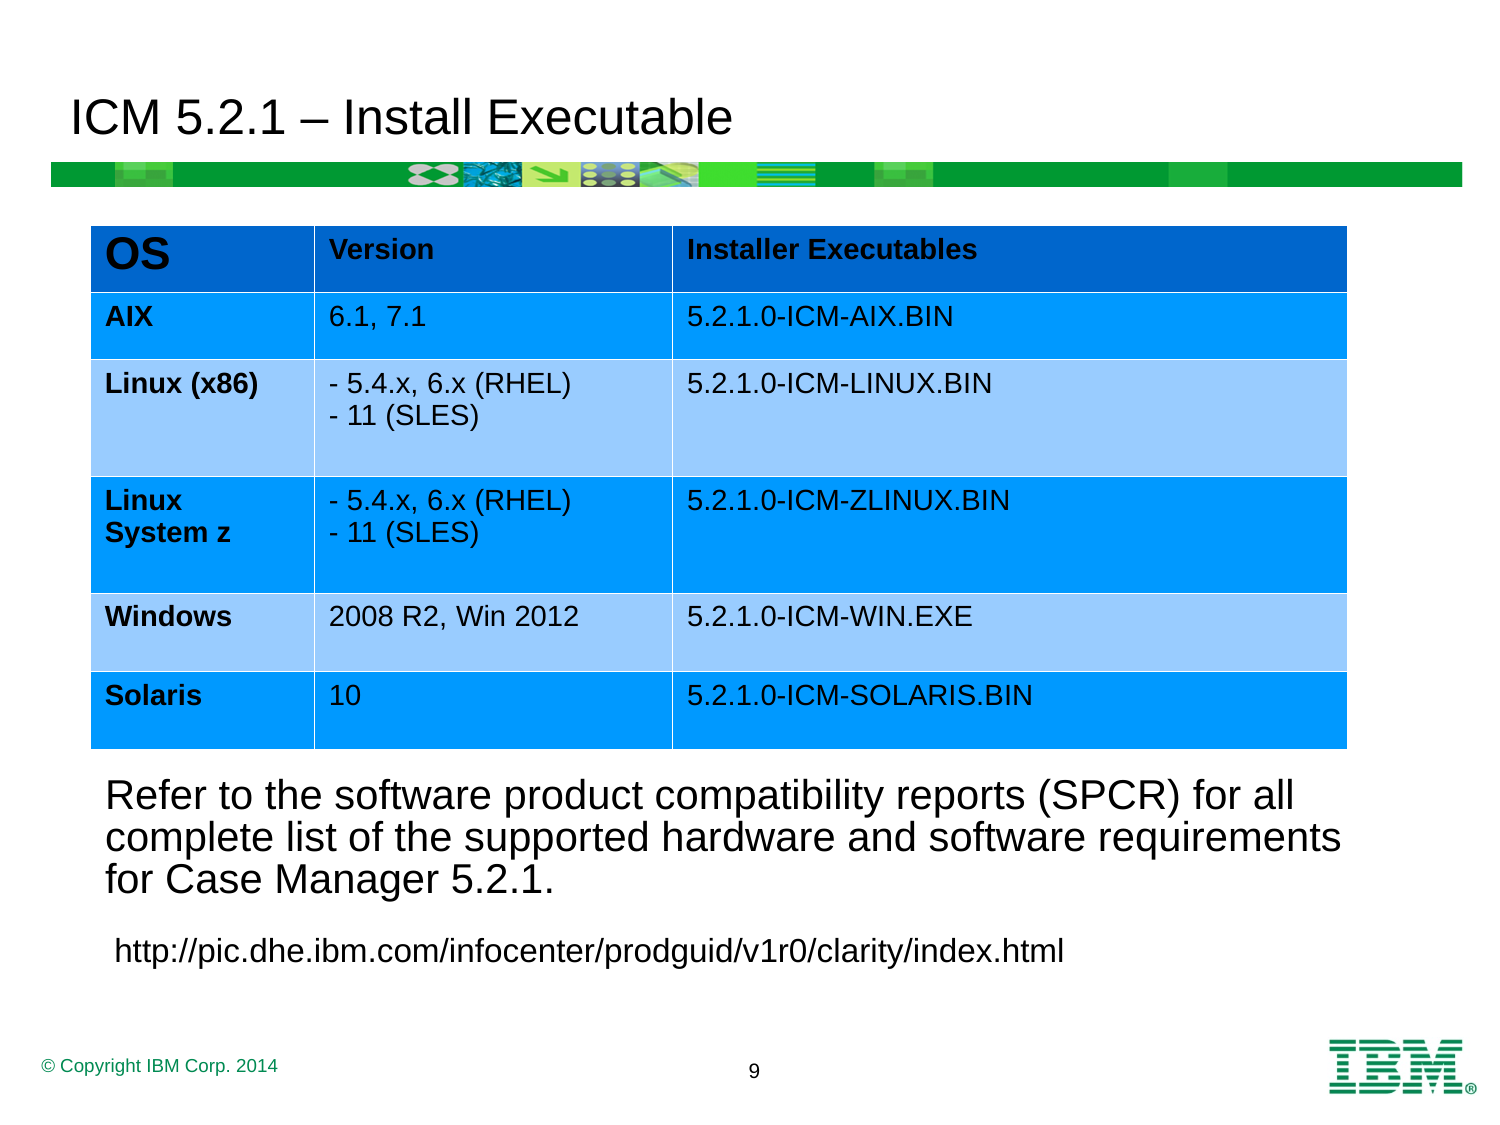

# ICM 5.2.1 – Install Executable
| OS | Version | Installer Executables |
| --- | --- | --- |
| AIX | 6.1, 7.1 | 5.2.1.0-ICM-AIX.BIN |
| Linux (x86) | - 5.4.x, 6.x (RHEL) - 11 (SLES) | 5.2.1.0-ICM-LINUX.BIN |
| Linux System z | - 5.4.x, 6.x (RHEL) - 11 (SLES) | 5.2.1.0-ICM-ZLINUX.BIN |
| Windows | 2008 R2, Win 2012 | 5.2.1.0-ICM-WIN.EXE |
| Solaris | 10 | 5.2.1.0-ICM-SOLARIS.BIN |
Refer to the software product compatibility reports (SPCR) for all complete list of the supported hardware and software requirements for Case Manager 5.2.1.
 http://pic.dhe.ibm.com/infocenter/prodguid/v1r0/clarity/index.html
9